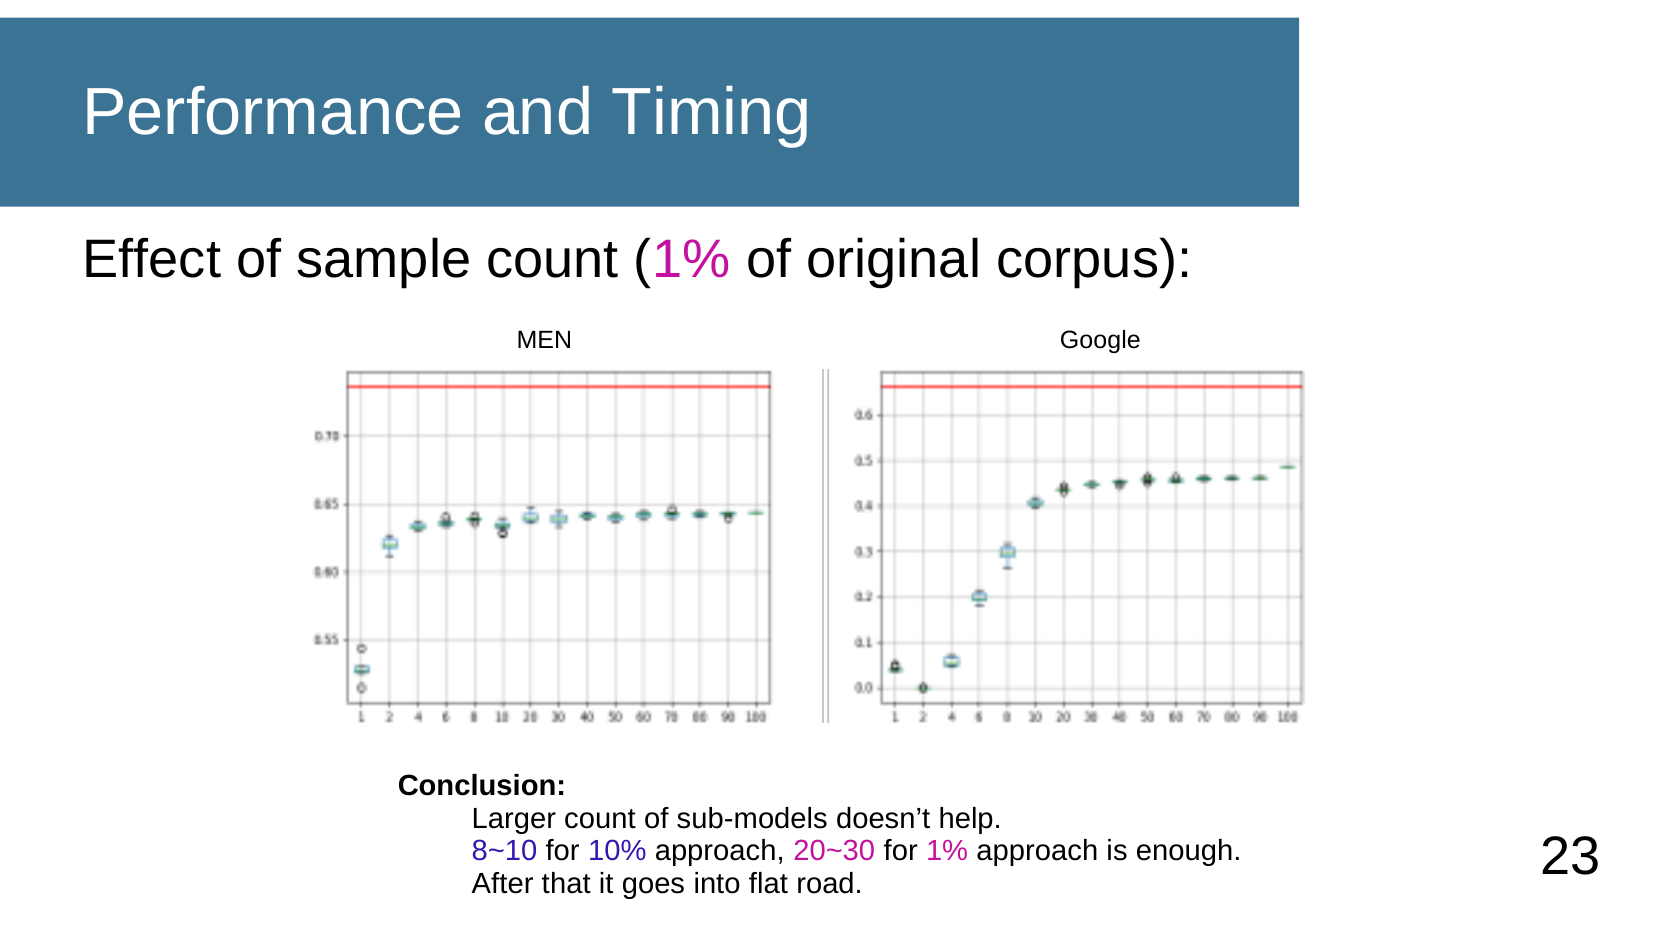

# Performance and Timing
Effect of sample count (1% of original corpus):
MEN
Google
Conclusion:
	Larger count of sub-models doesn’t help.
	8~10 for 10% approach, 20~30 for 1% approach is enough.
	After that it goes into flat road.